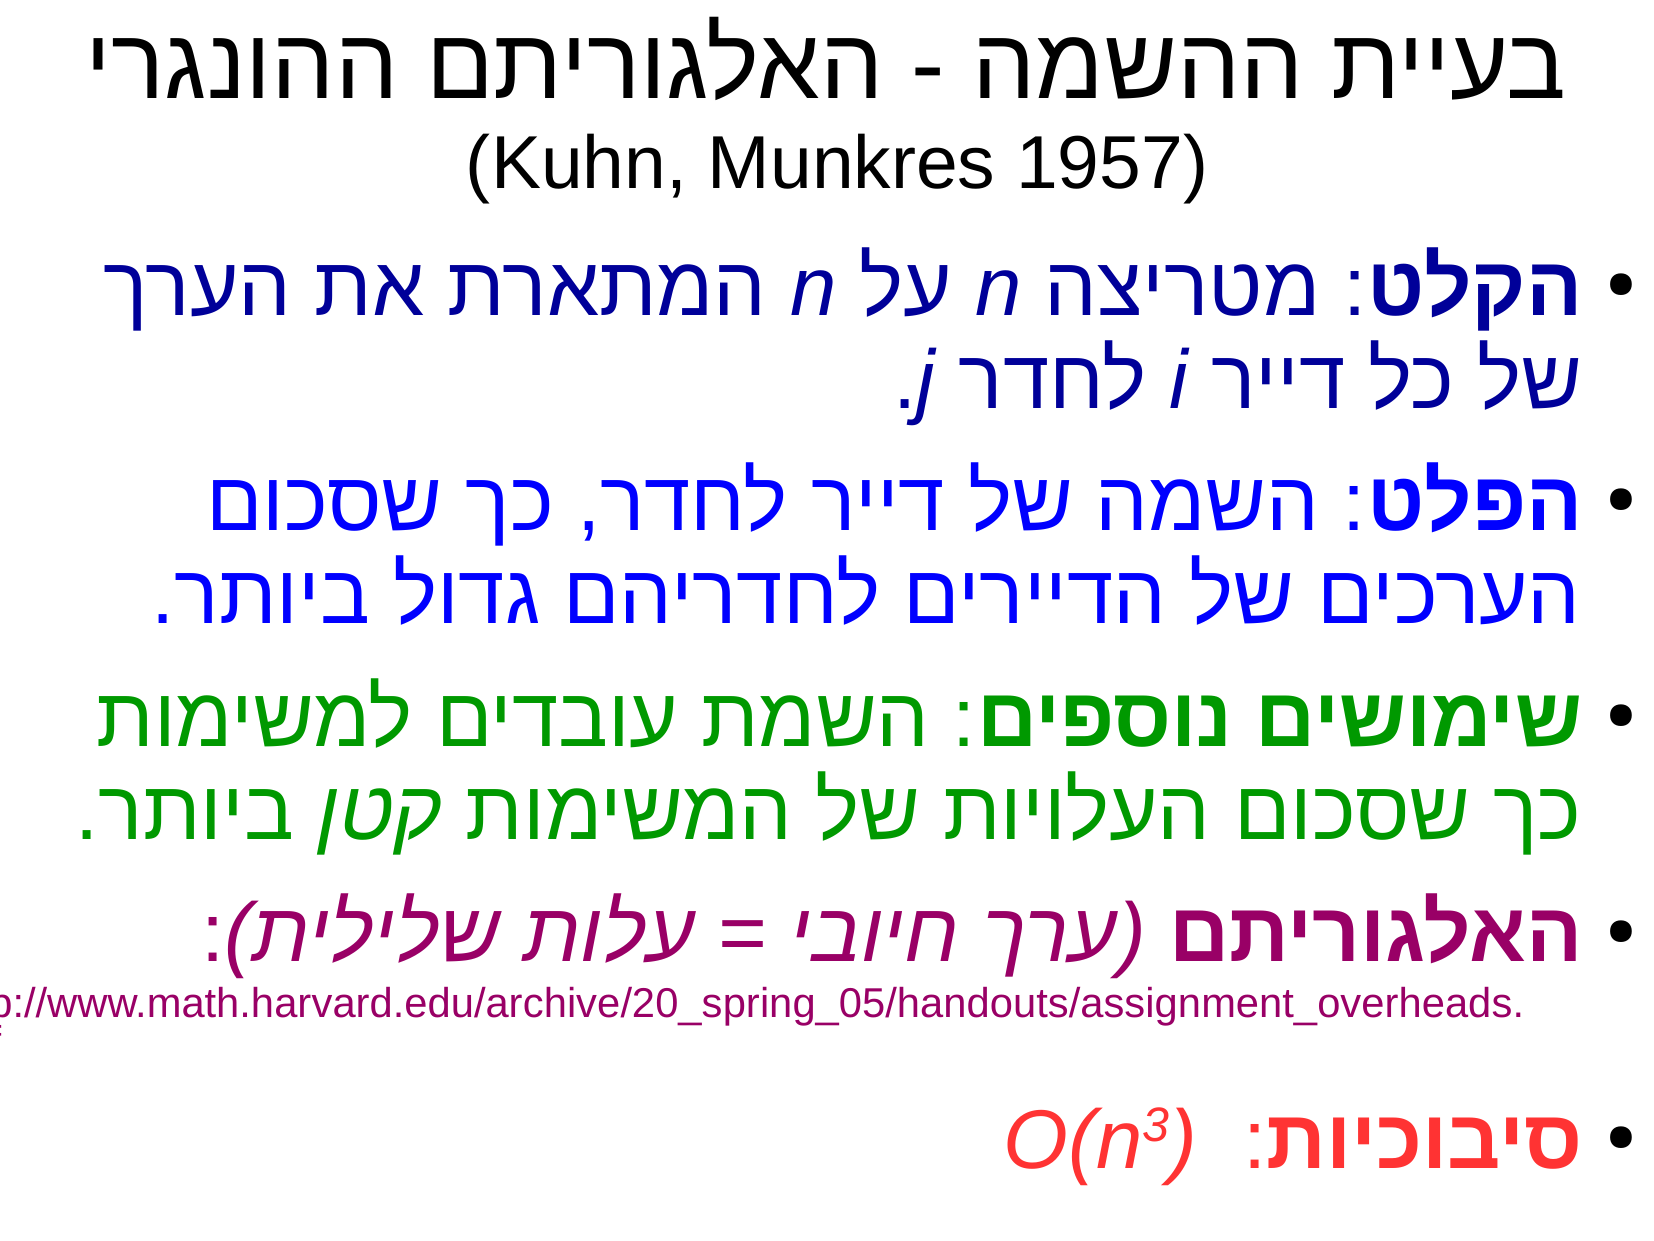

# בעיית ההשמה - האלגוריתם ההונגרי (Kuhn, Munkres 1957)
הקלט: מטריצה n על n המתארת את הערך של כל דייר i לחדר j.
הפלט: השמה של דייר לחדר, כך שסכום הערכים של הדיירים לחדריהם גדול ביותר.
שימושים נוספים: השמת עובדים למשימות כך שסכום העלויות של המשימות קטן ביותר.
האלגוריתם (ערך חיובי = עלות שלילית): http://www.math.harvard.edu/archive/20_spring_05/handouts/assignment_overheads.pdf
סיבוכיות: O(n3)